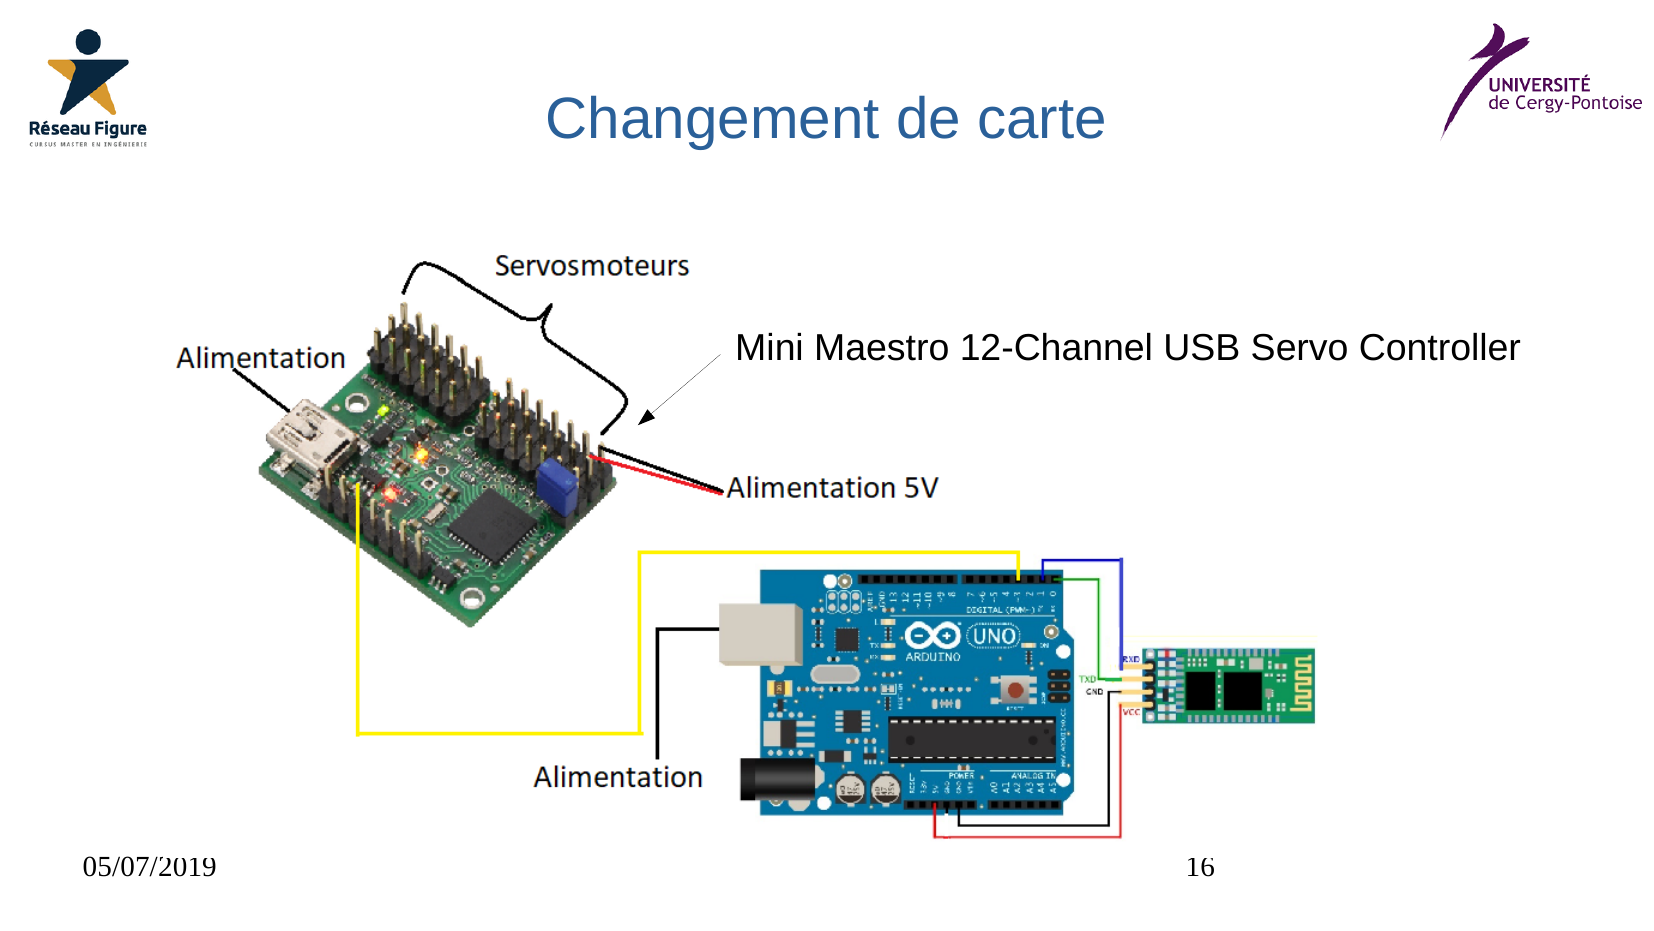

# Changement de carte
Mini Maestro 12-Channel USB Servo Controller
05/07/2019